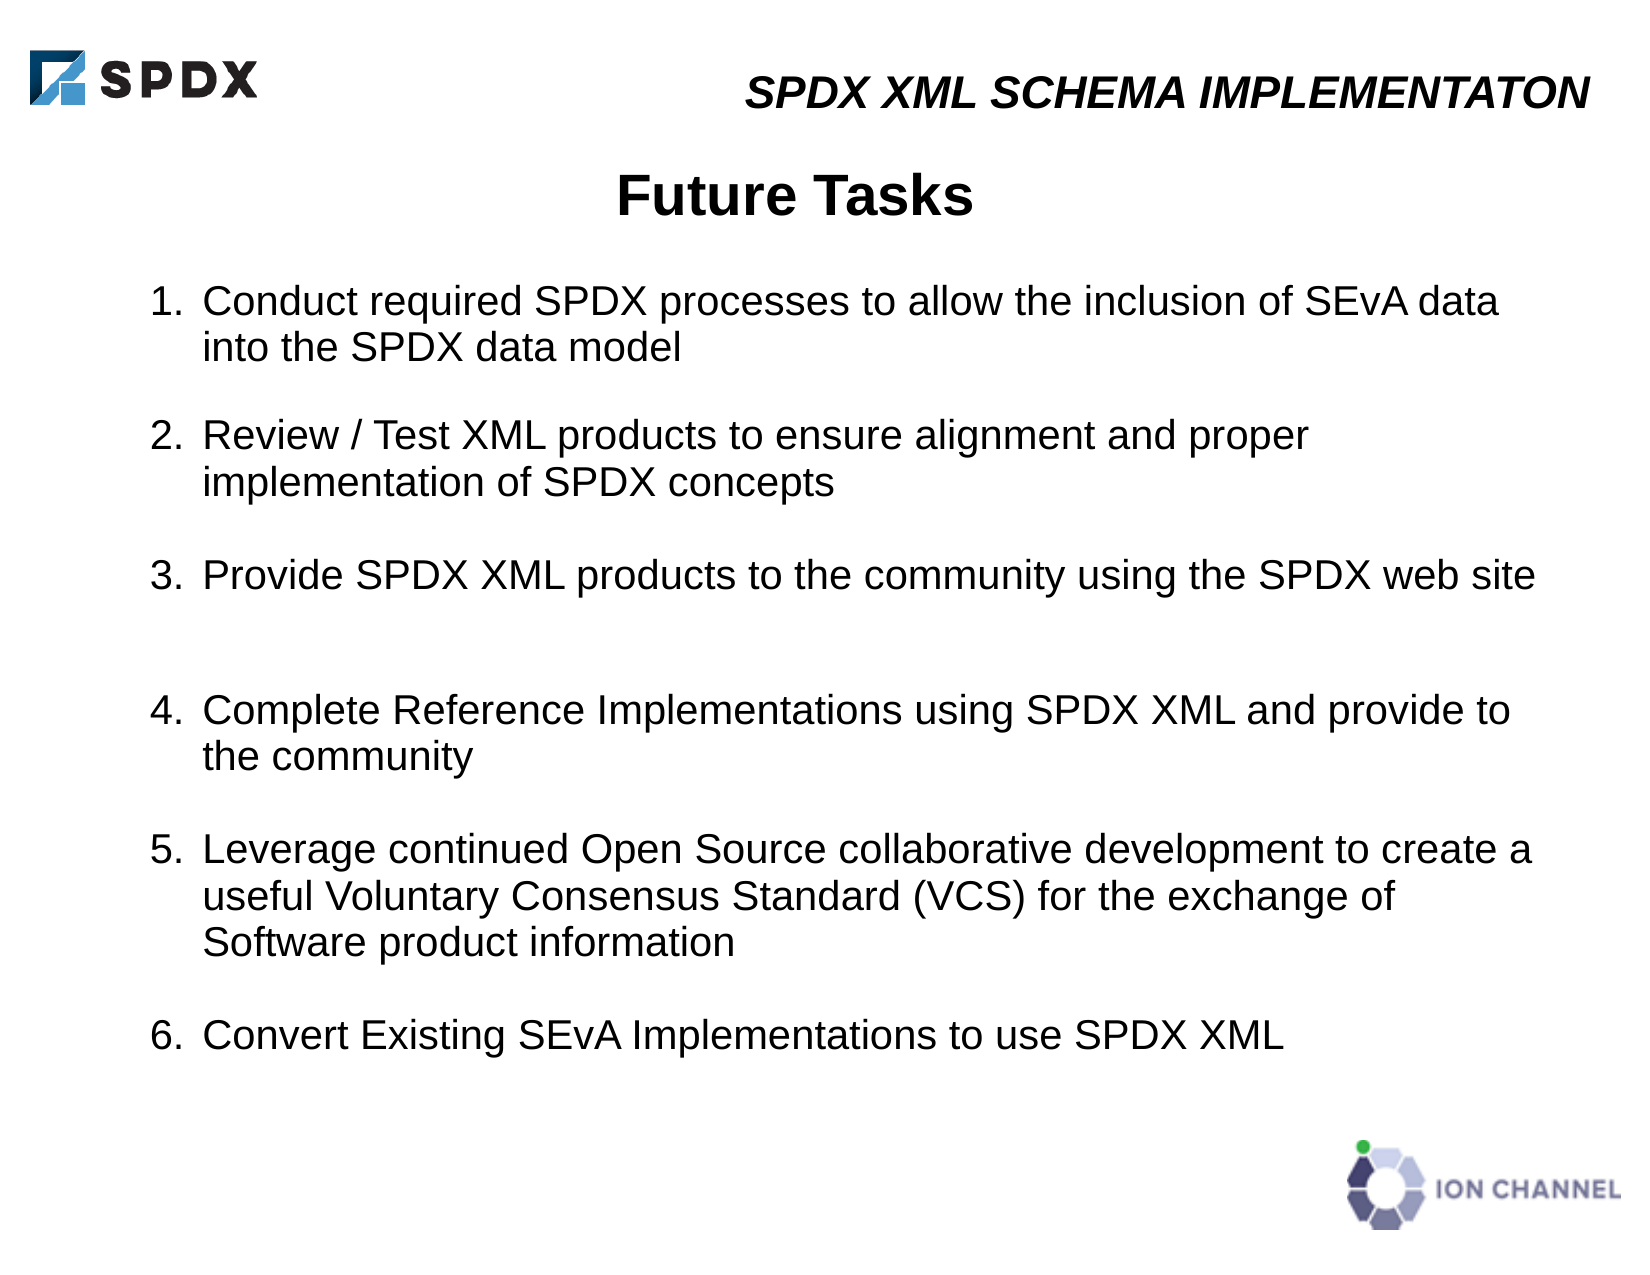

SPDX XML SCHEMA IMPLEMENTATON
Future Tasks
Conduct required SPDX processes to allow the inclusion of SEvA data into the SPDX data model
Review / Test XML products to ensure alignment and proper implementation of SPDX concepts
Provide SPDX XML products to the community using the SPDX web site
Complete Reference Implementations using SPDX XML and provide to the community
Leverage continued Open Source collaborative development to create a useful Voluntary Consensus Standard (VCS) for the exchange of Software product information
Convert Existing SEvA Implementations to use SPDX XML